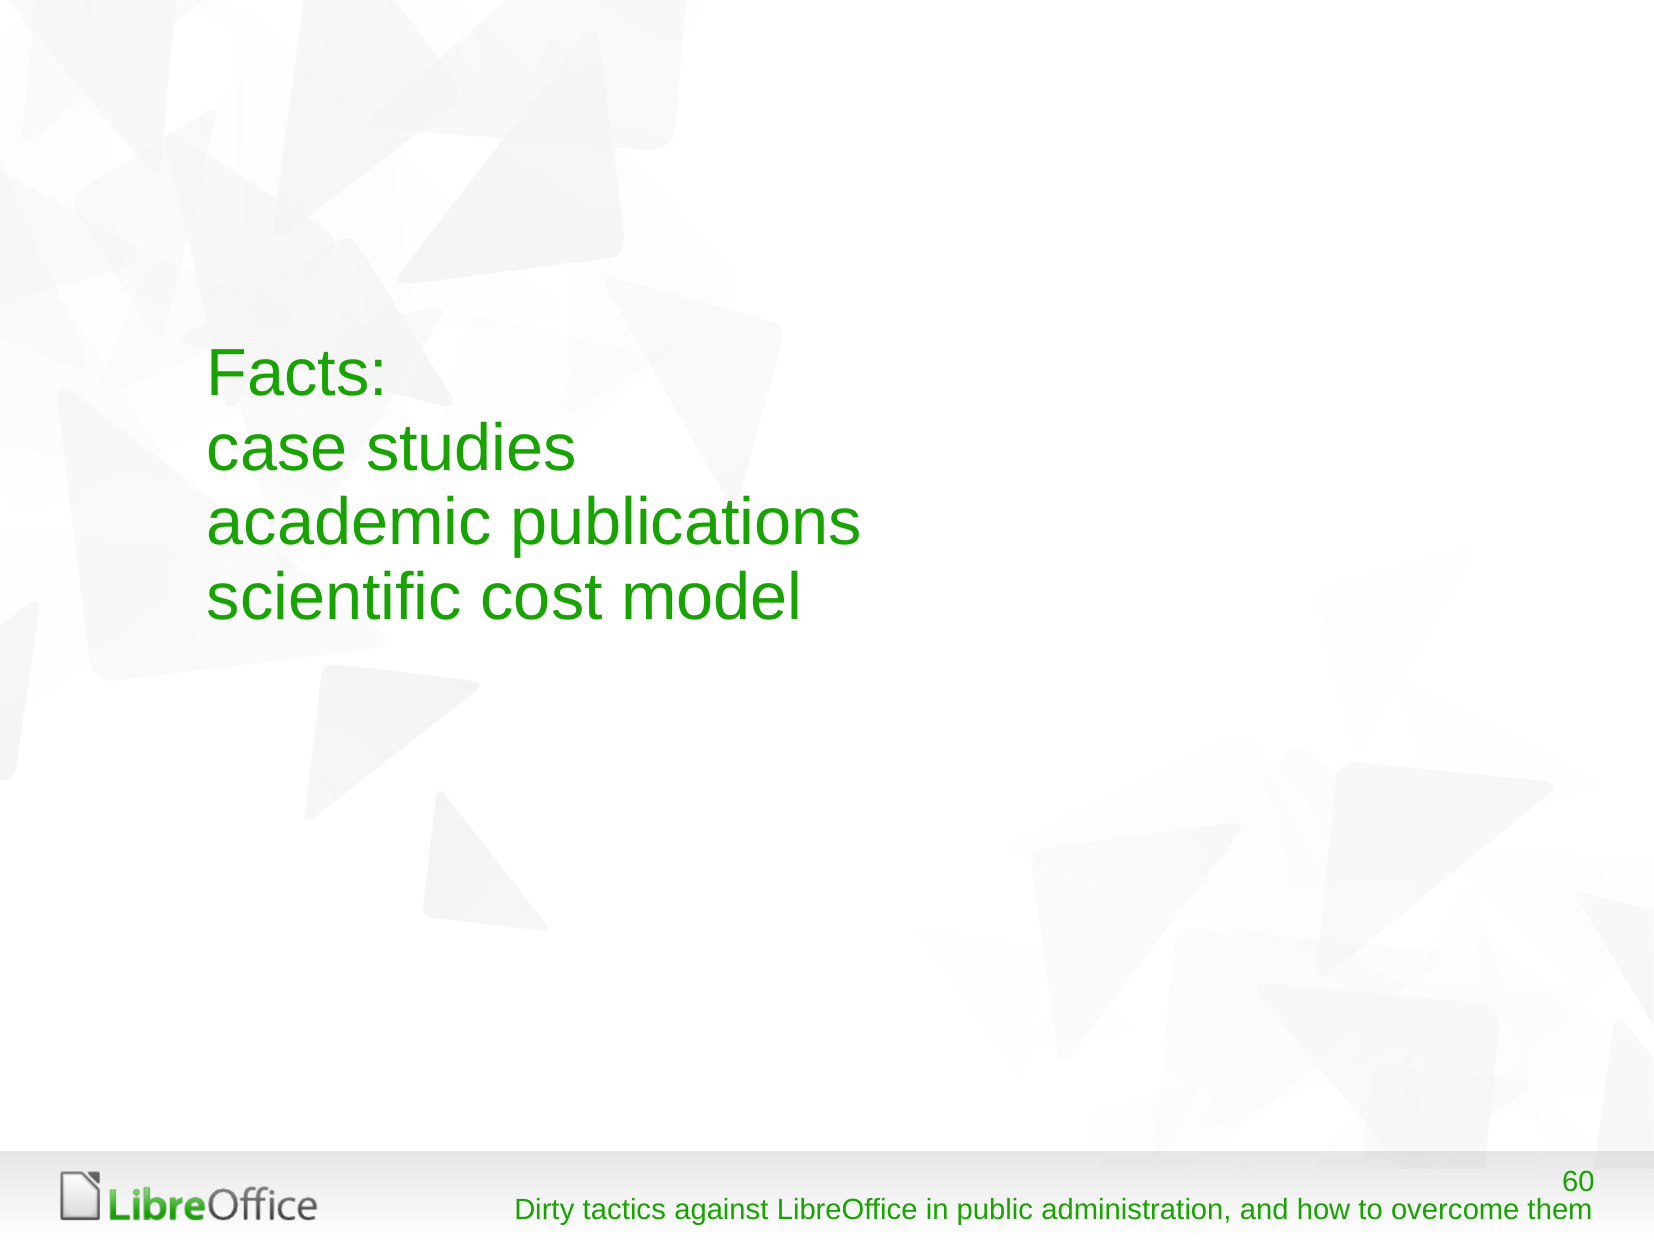

# Facts: case studies academic publications scientific cost model
60
Dirty tactics against LibreOffice in public administration, and how to overcome them